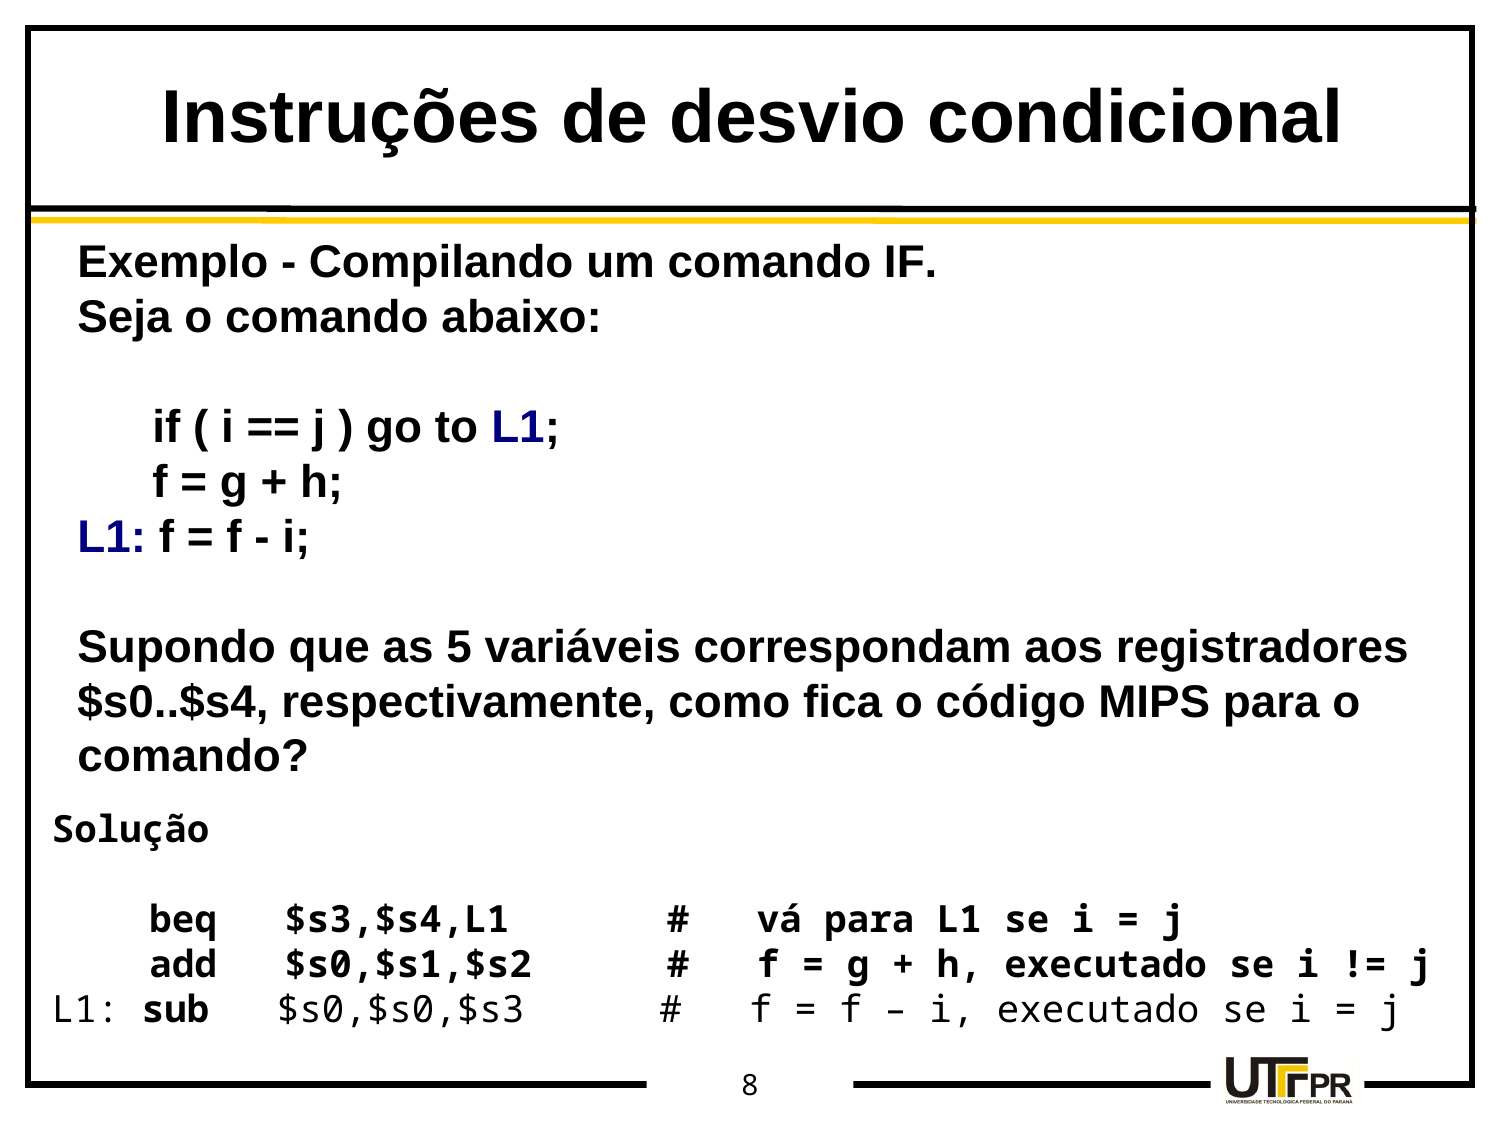

#
Instruções de desvio condicional
Exemplo - Compilando um comando IF.
Seja o comando abaixo:
if ( i == j ) go to L1;
f = g + h;
L1: f = f - i;
Supondo que as 5 variáveis correspondam aos registradores
$s0..$s4, respectivamente, como fica o código MIPS para o
comando?
Solução
 beq $s3,$s4,L1 # vá para L1 se i = j
 add $s0,$s1,$s2 # f = g + h, executado se i != j
L1: sub $s0,$s0,$s3 # f = f – i, executado se i = j